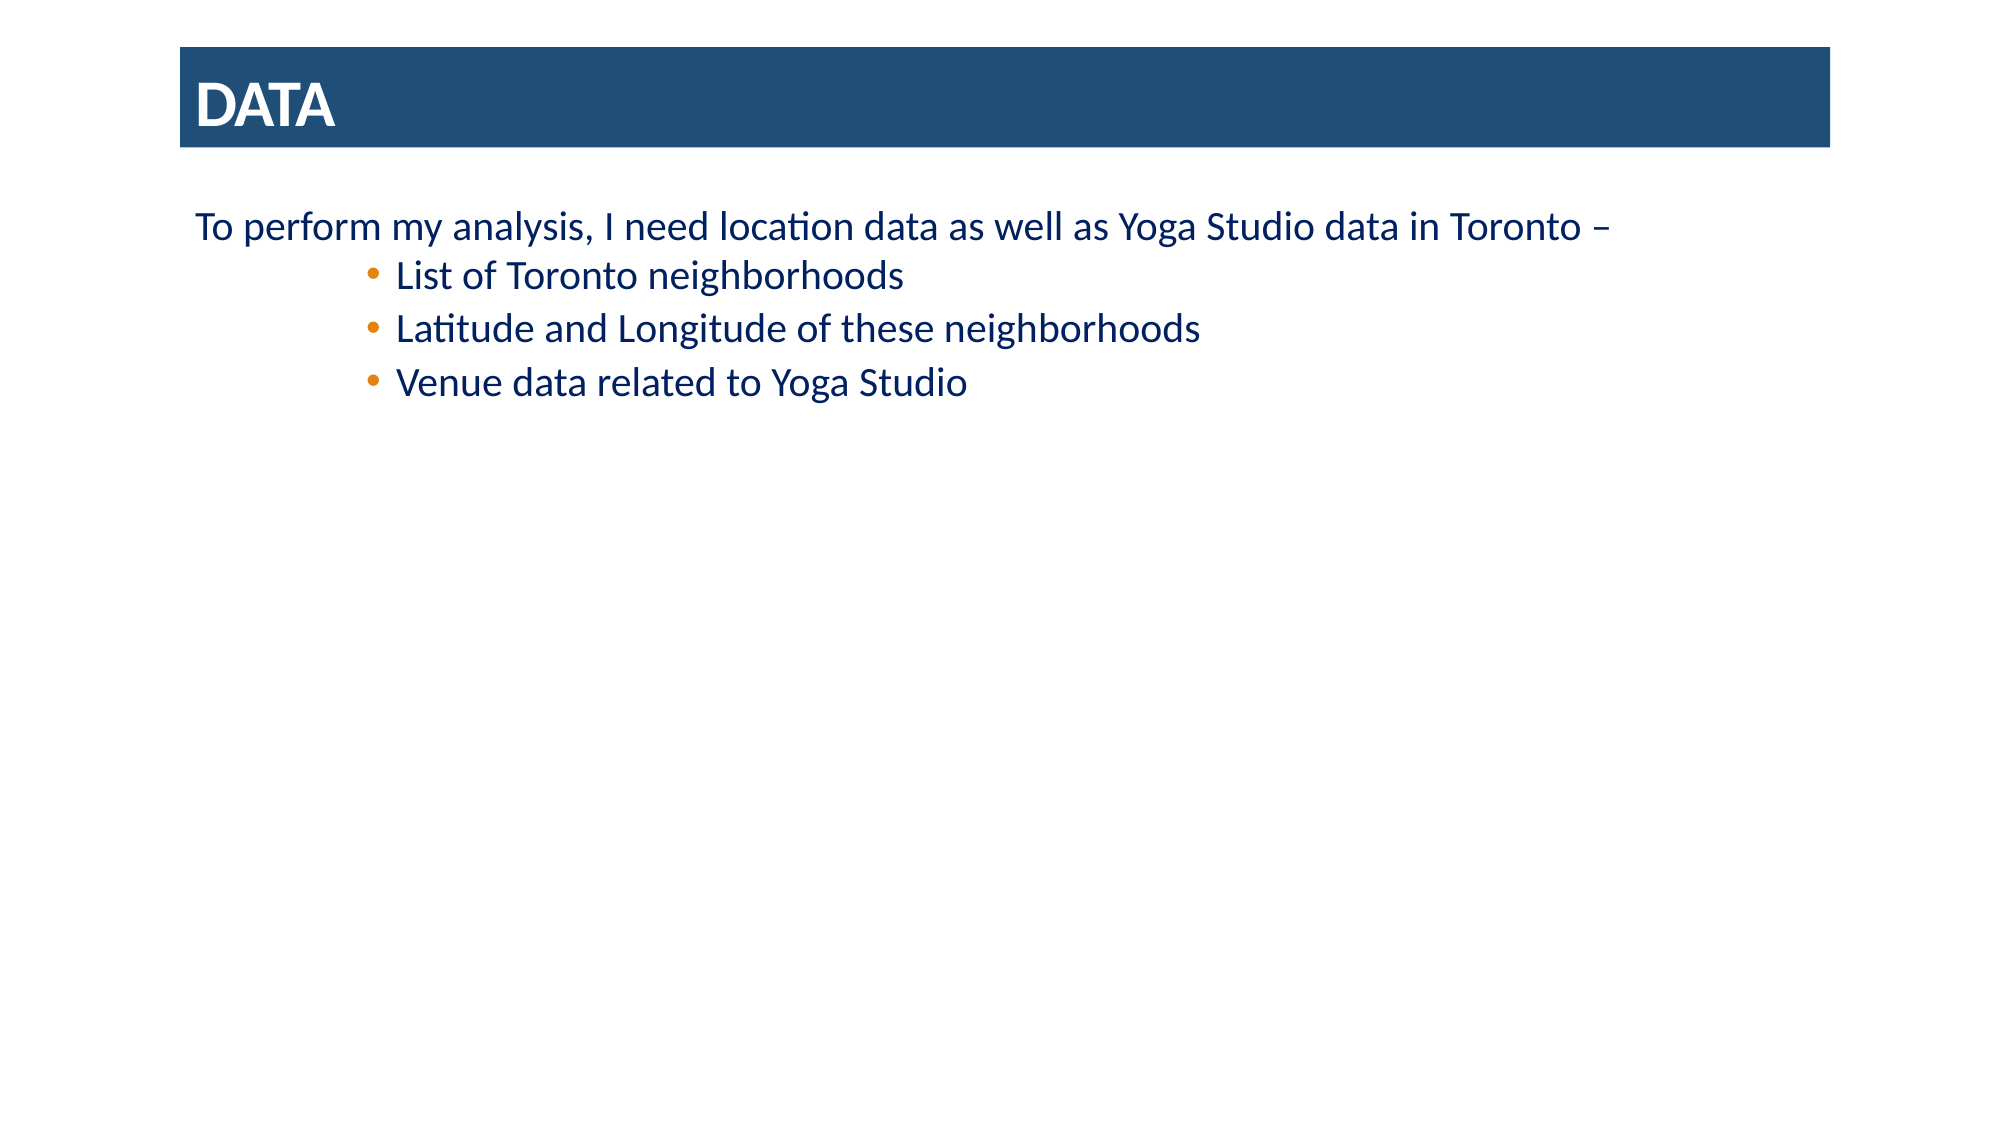

# DATA
To perform my analysis, I need location data as well as Yoga Studio data in Toronto –
List of Toronto neighborhoods
Latitude and Longitude of these neighborhoods
Venue data related to Yoga Studio